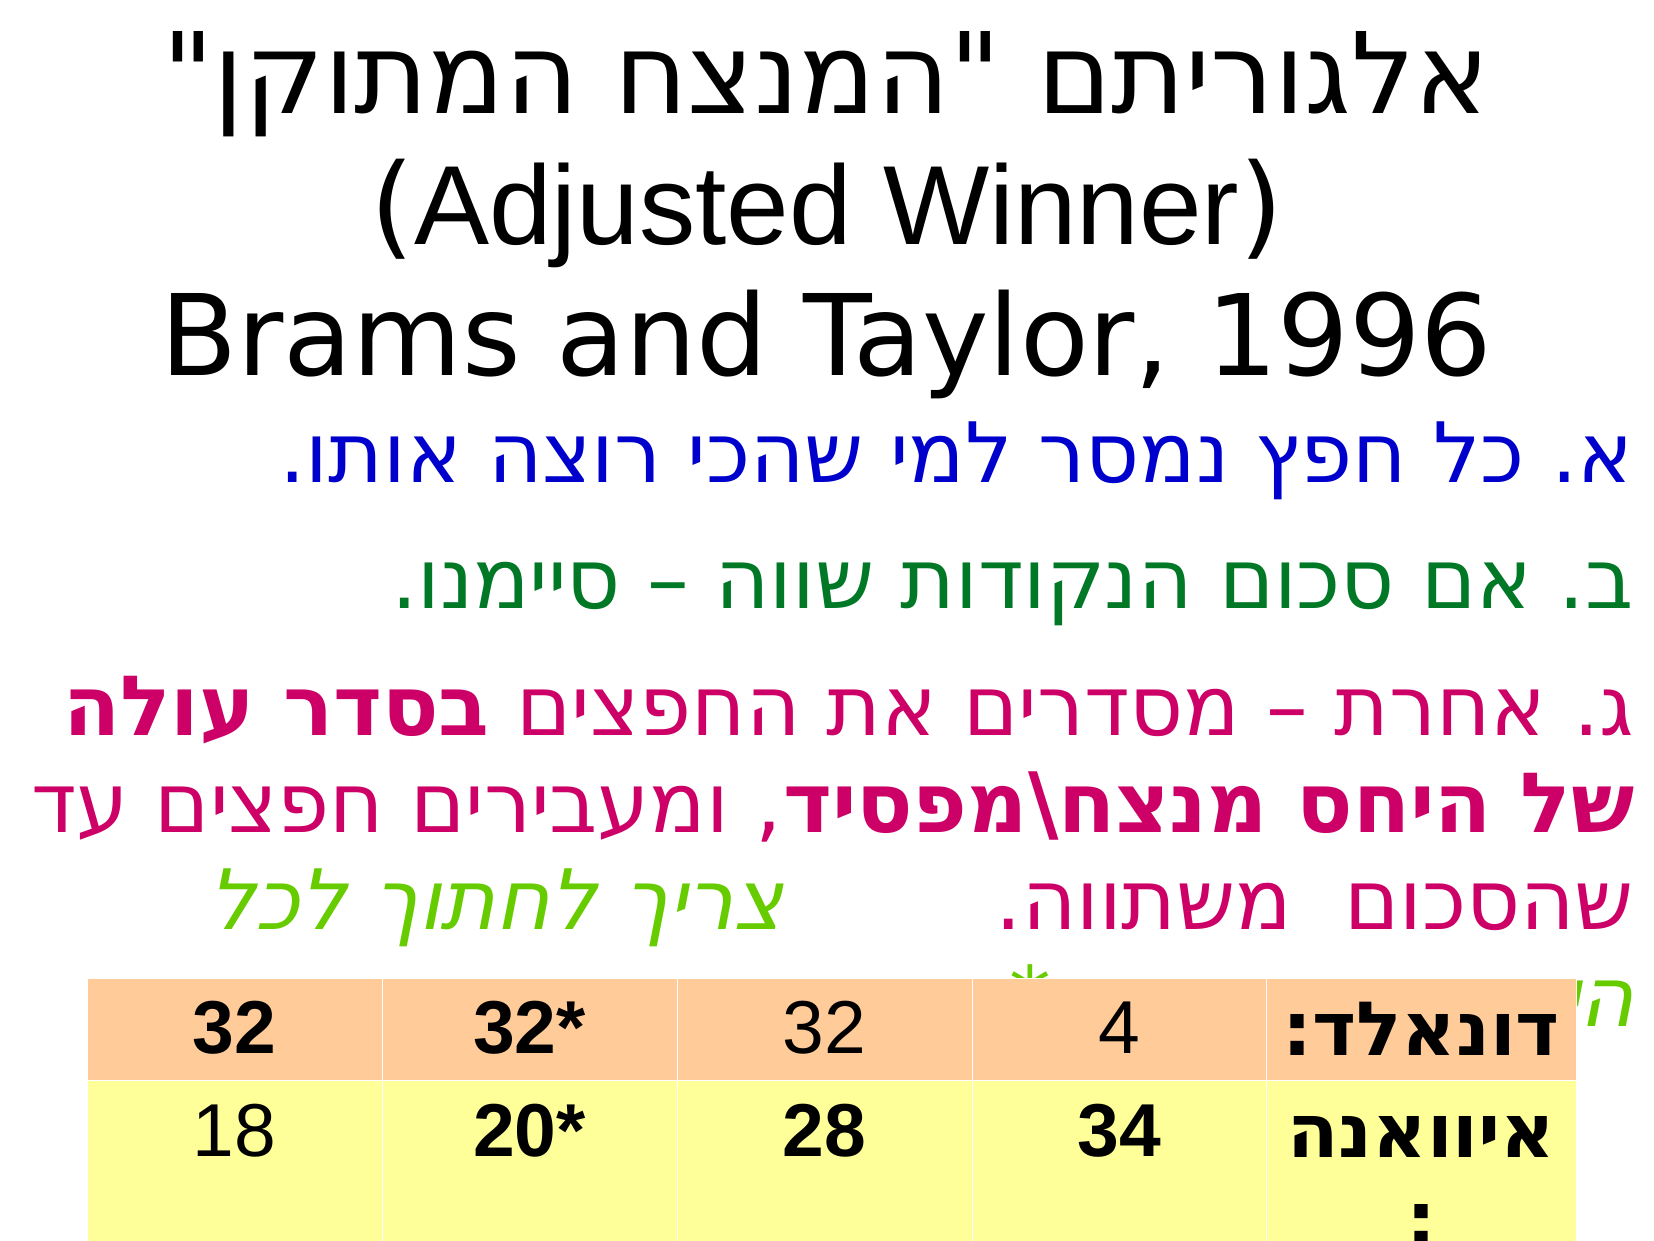

# אלגוריתם "המנצח המתוקן" (Adjusted Winner) Brams and Taylor, 1996
א. כל חפץ נמסר למי שהכי רוצה אותו.
ב. אם סכום הנקודות שווה – סיימנו.
ג. אחרת – מסדרים את החפצים בסדר עולה של היחס מנצח\מפסיד, ומעבירים חפצים עד שהסכום משתווה. צריך לחתוך לכל היותר חפץ אחד *.
| 32 | 32\* | 32 | 4 | דונאלד: |
| --- | --- | --- | --- | --- |
| 18 | 20\* | 28 | 34 | איוואנה: |